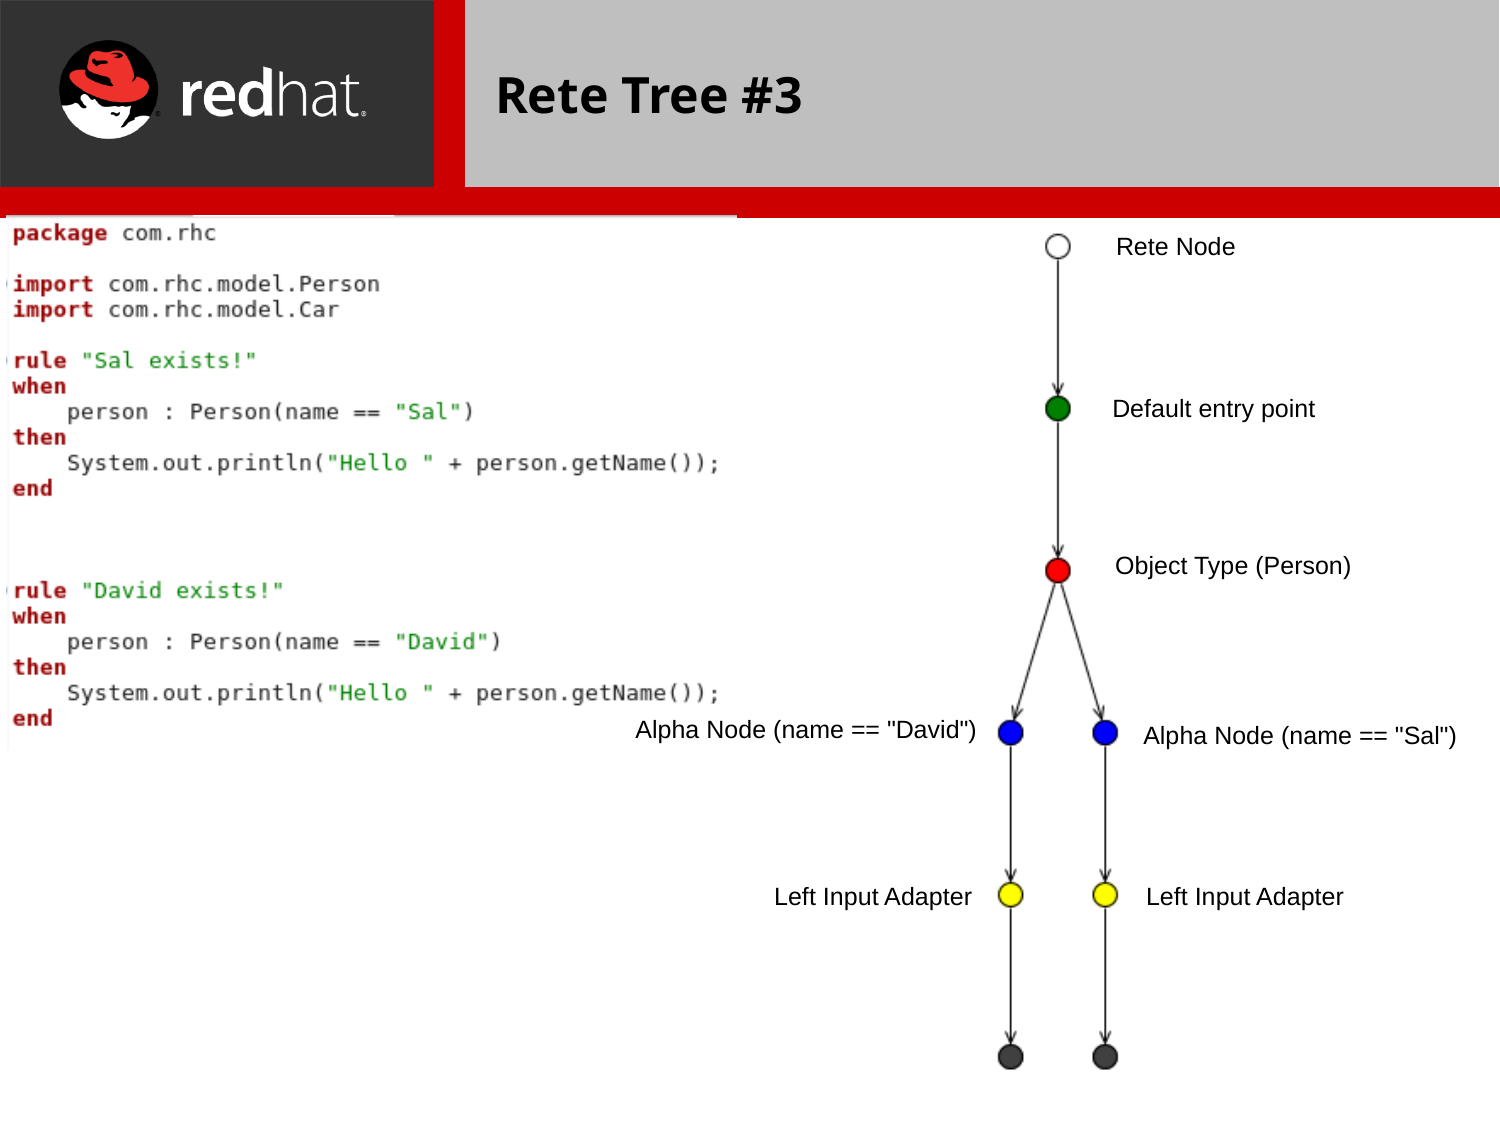

# Rete Tree #3
Rete Node
Default entry point
Object Type (Person)
Alpha Node (name == "David")
Alpha Node (name == "Sal")
Left Input Adapter
Left Input Adapter